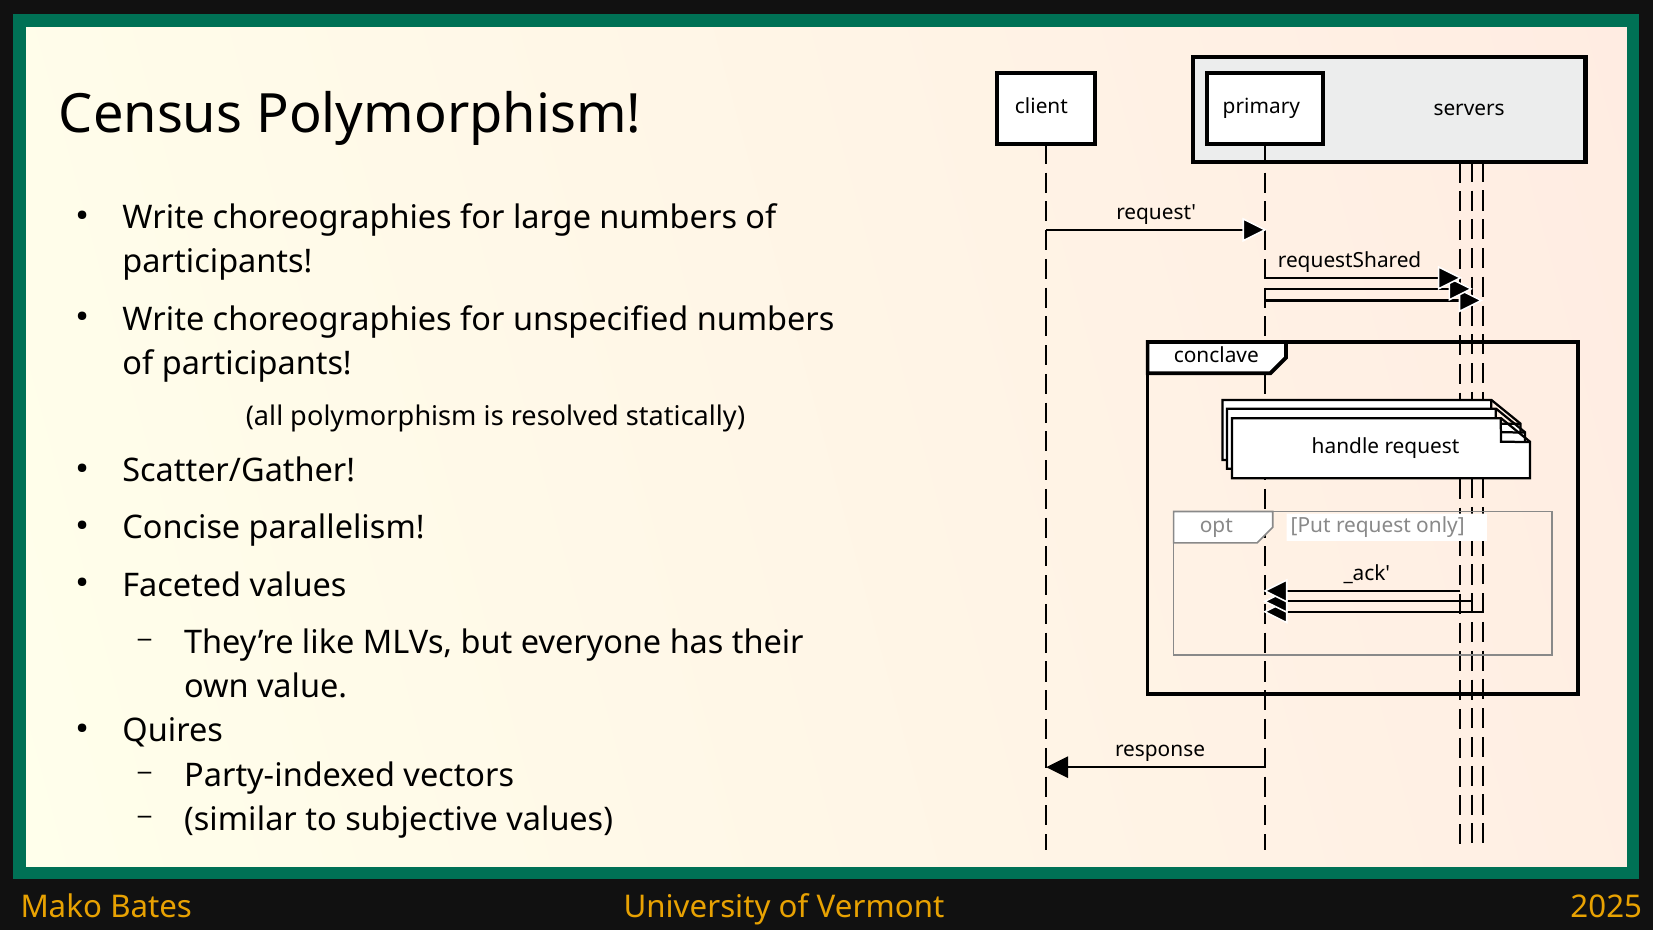

# Census Polymorphism!
Write choreographies for large numbers of participants!
Write choreographies for unspecified numbers of participants!
(all polymorphism is resolved statically)
Scatter/Gather!
Concise parallelism!
Faceted values
They’re like MLVs, but everyone has their own value.
Quires
Party-indexed vectors
(similar to subjective values)